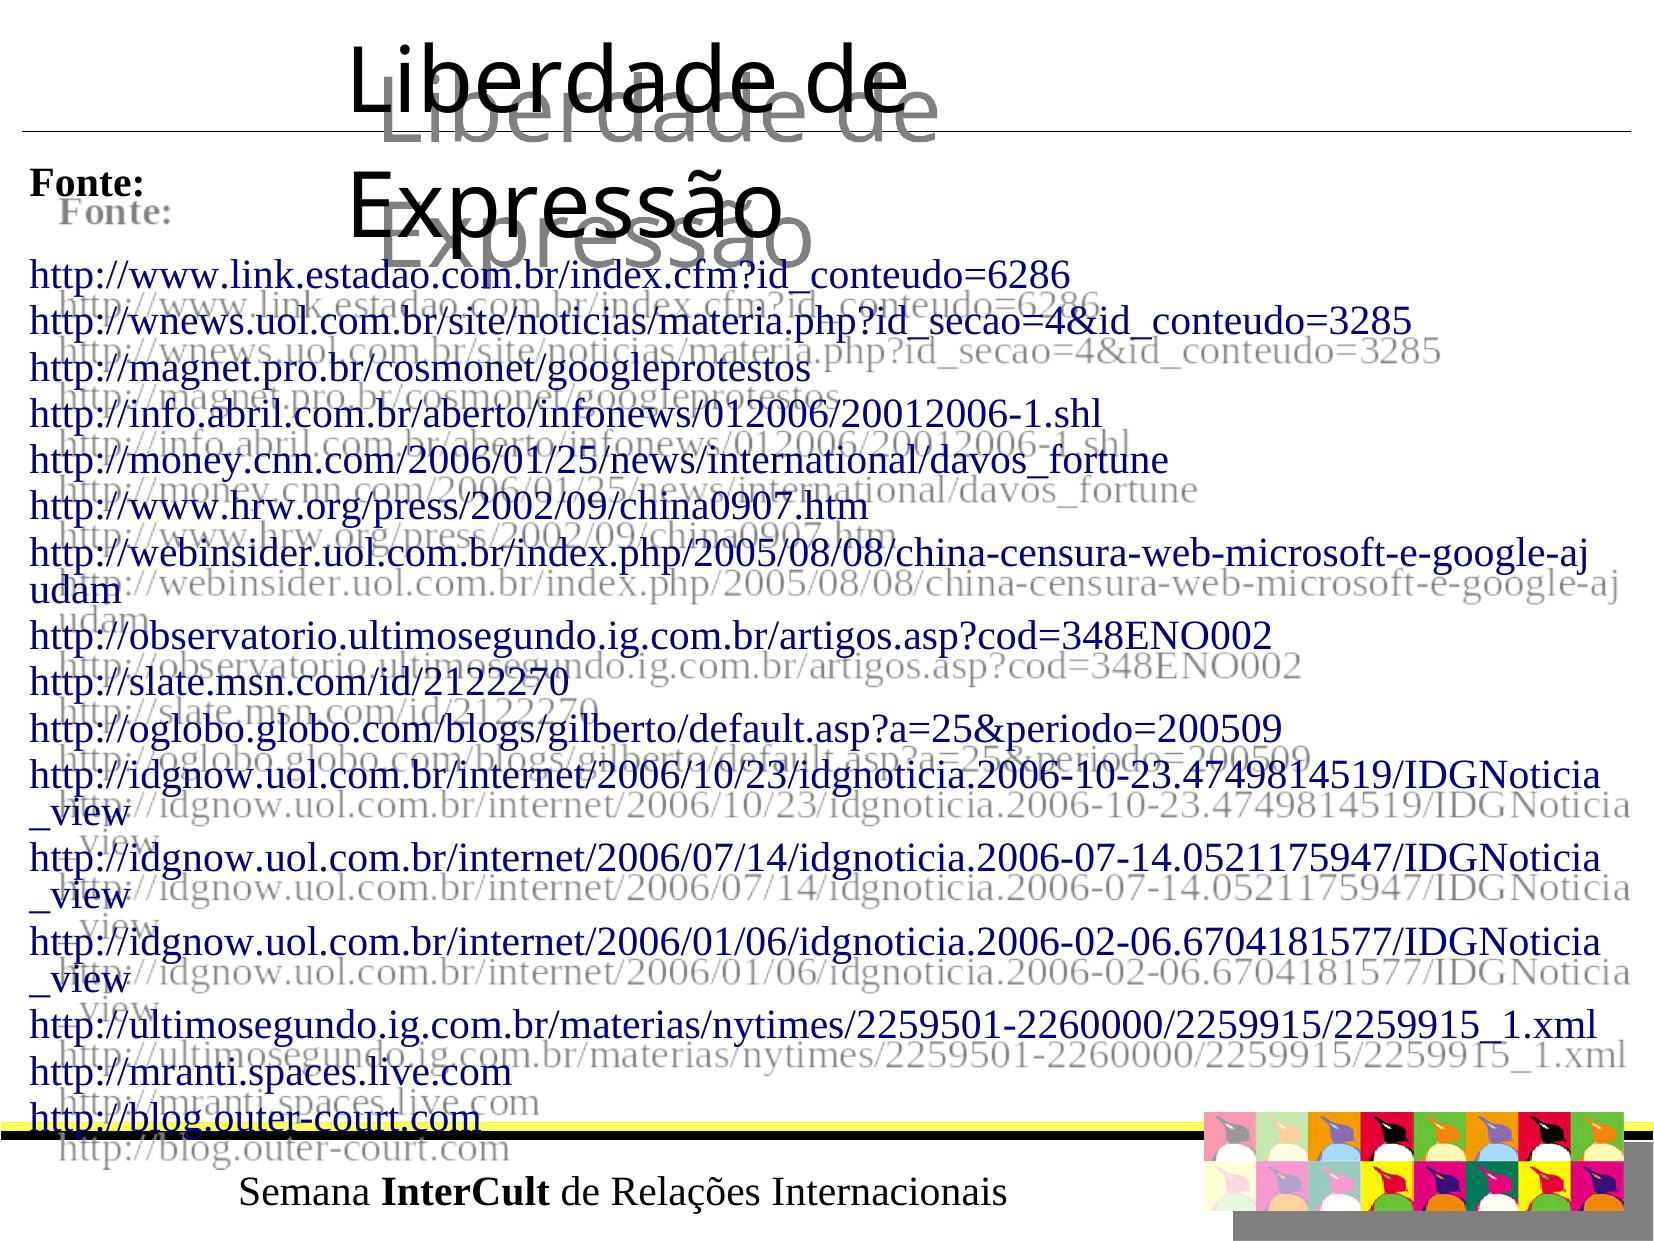

Liberdade de Expressão
Fonte:
http://www.link.estadao.com.br/index.cfm?id_conteudo=6286
http://wnews.uol.com.br/site/noticias/materia.php?id_secao=4&id_conteudo=3285
http://magnet.pro.br/cosmonet/googleprotestos
http://info.abril.com.br/aberto/infonews/012006/20012006-1.shl
http://money.cnn.com/2006/01/25/news/international/davos_fortune
http://www.hrw.org/press/2002/09/china0907.htm
http://webinsider.uol.com.br/index.php/2005/08/08/china-censura-web-microsoft-e-google-ajudam
http://observatorio.ultimosegundo.ig.com.br/artigos.asp?cod=348ENO002
http://slate.msn.com/id/2122270
http://oglobo.globo.com/blogs/gilberto/default.asp?a=25&periodo=200509
http://idgnow.uol.com.br/internet/2006/10/23/idgnoticia.2006-10-23.4749814519/IDGNoticia_view
http://idgnow.uol.com.br/internet/2006/07/14/idgnoticia.2006-07-14.0521175947/IDGNoticia_view
http://idgnow.uol.com.br/internet/2006/01/06/idgnoticia.2006-02-06.6704181577/IDGNoticia_view
http://ultimosegundo.ig.com.br/materias/nytimes/2259501-2260000/2259915/2259915_1.xml
http://mranti.spaces.live.com
http://blog.outer-court.com
Semana InterCult de Relações Internacionais